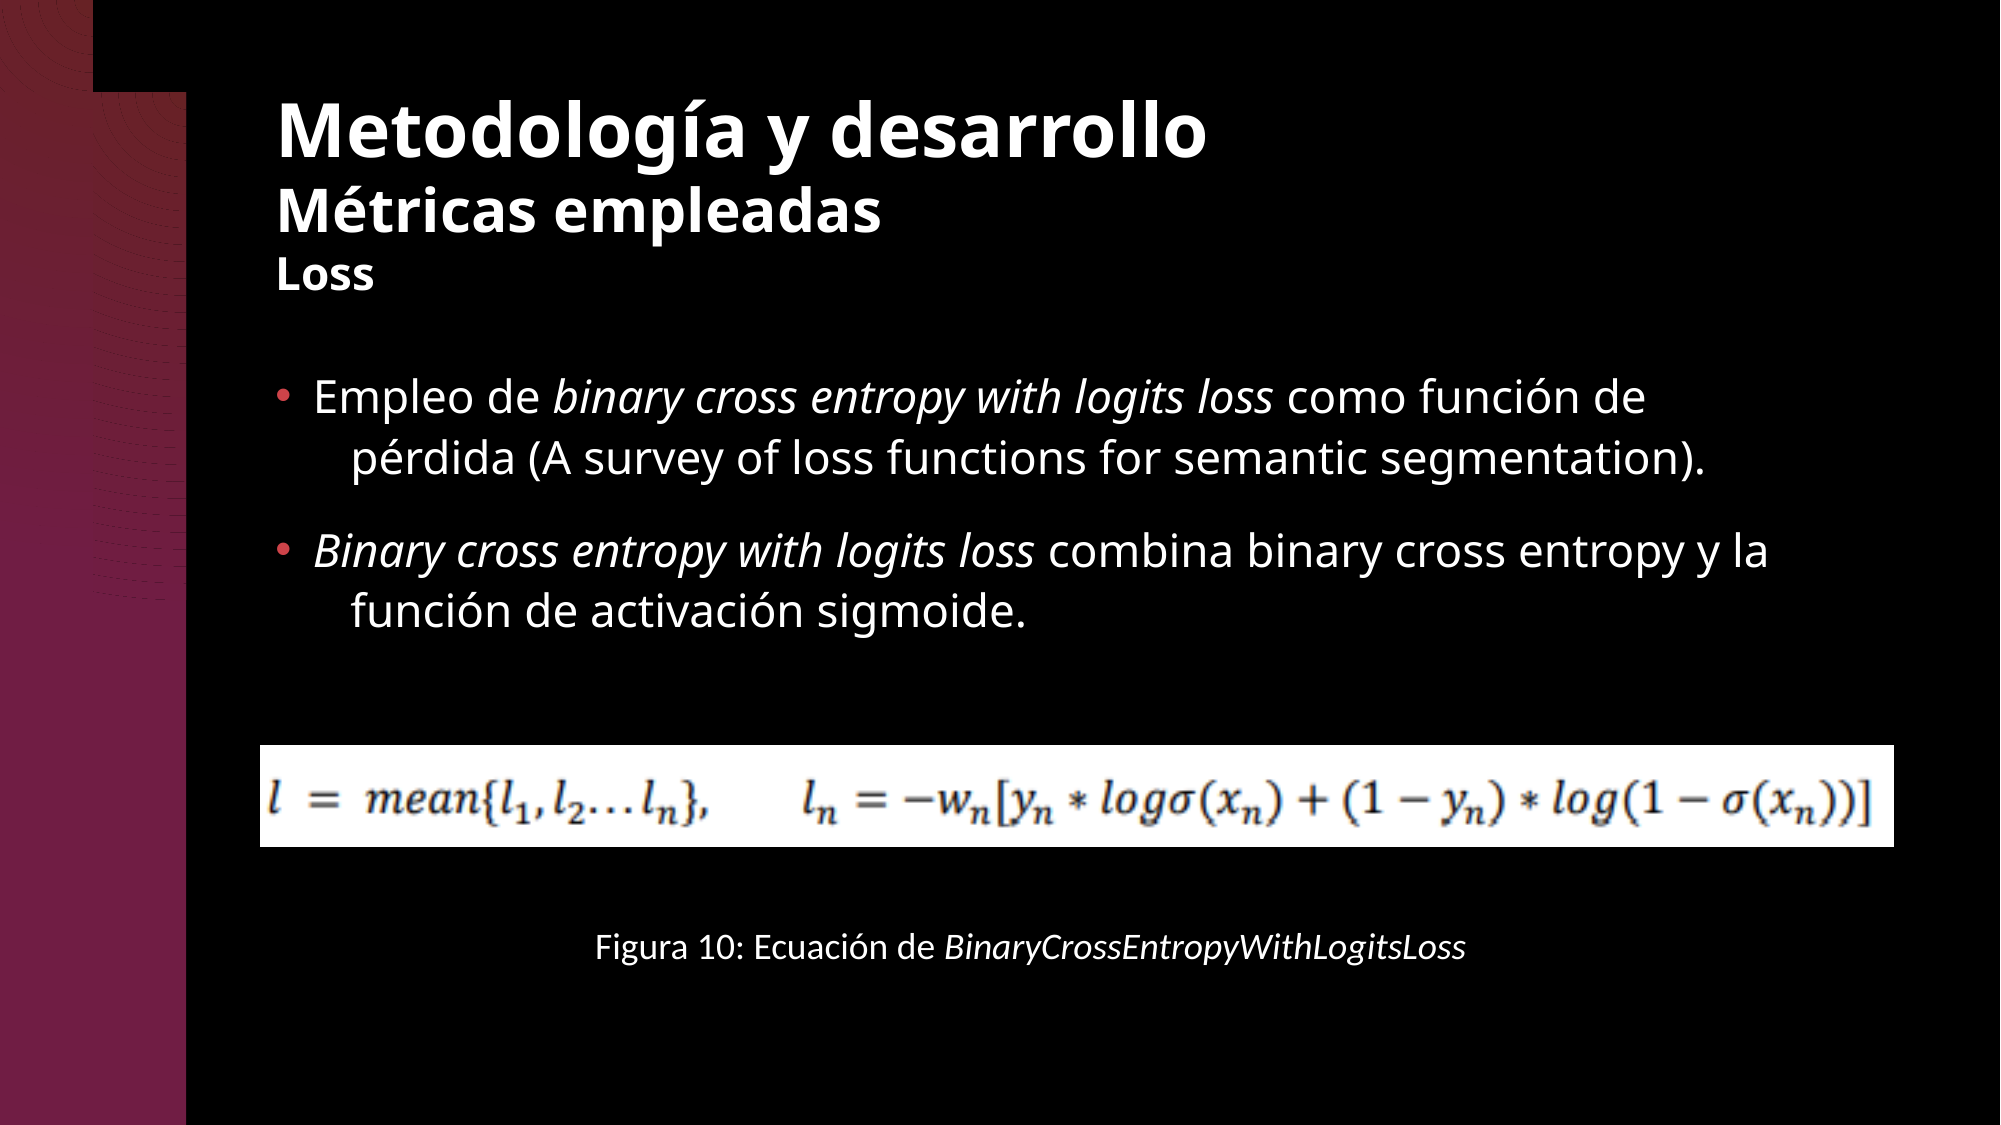

# Metodología y desarrollo Métricas empleadas Loss
Empleo de binary cross entropy with logits loss como función de pérdida (A survey of loss functions for semantic segmentation).
Binary cross entropy with logits loss combina binary cross entropy y la función de activación sigmoide.
Figura 10: Ecuación de BinaryCrossEntropyWithLogitsLoss